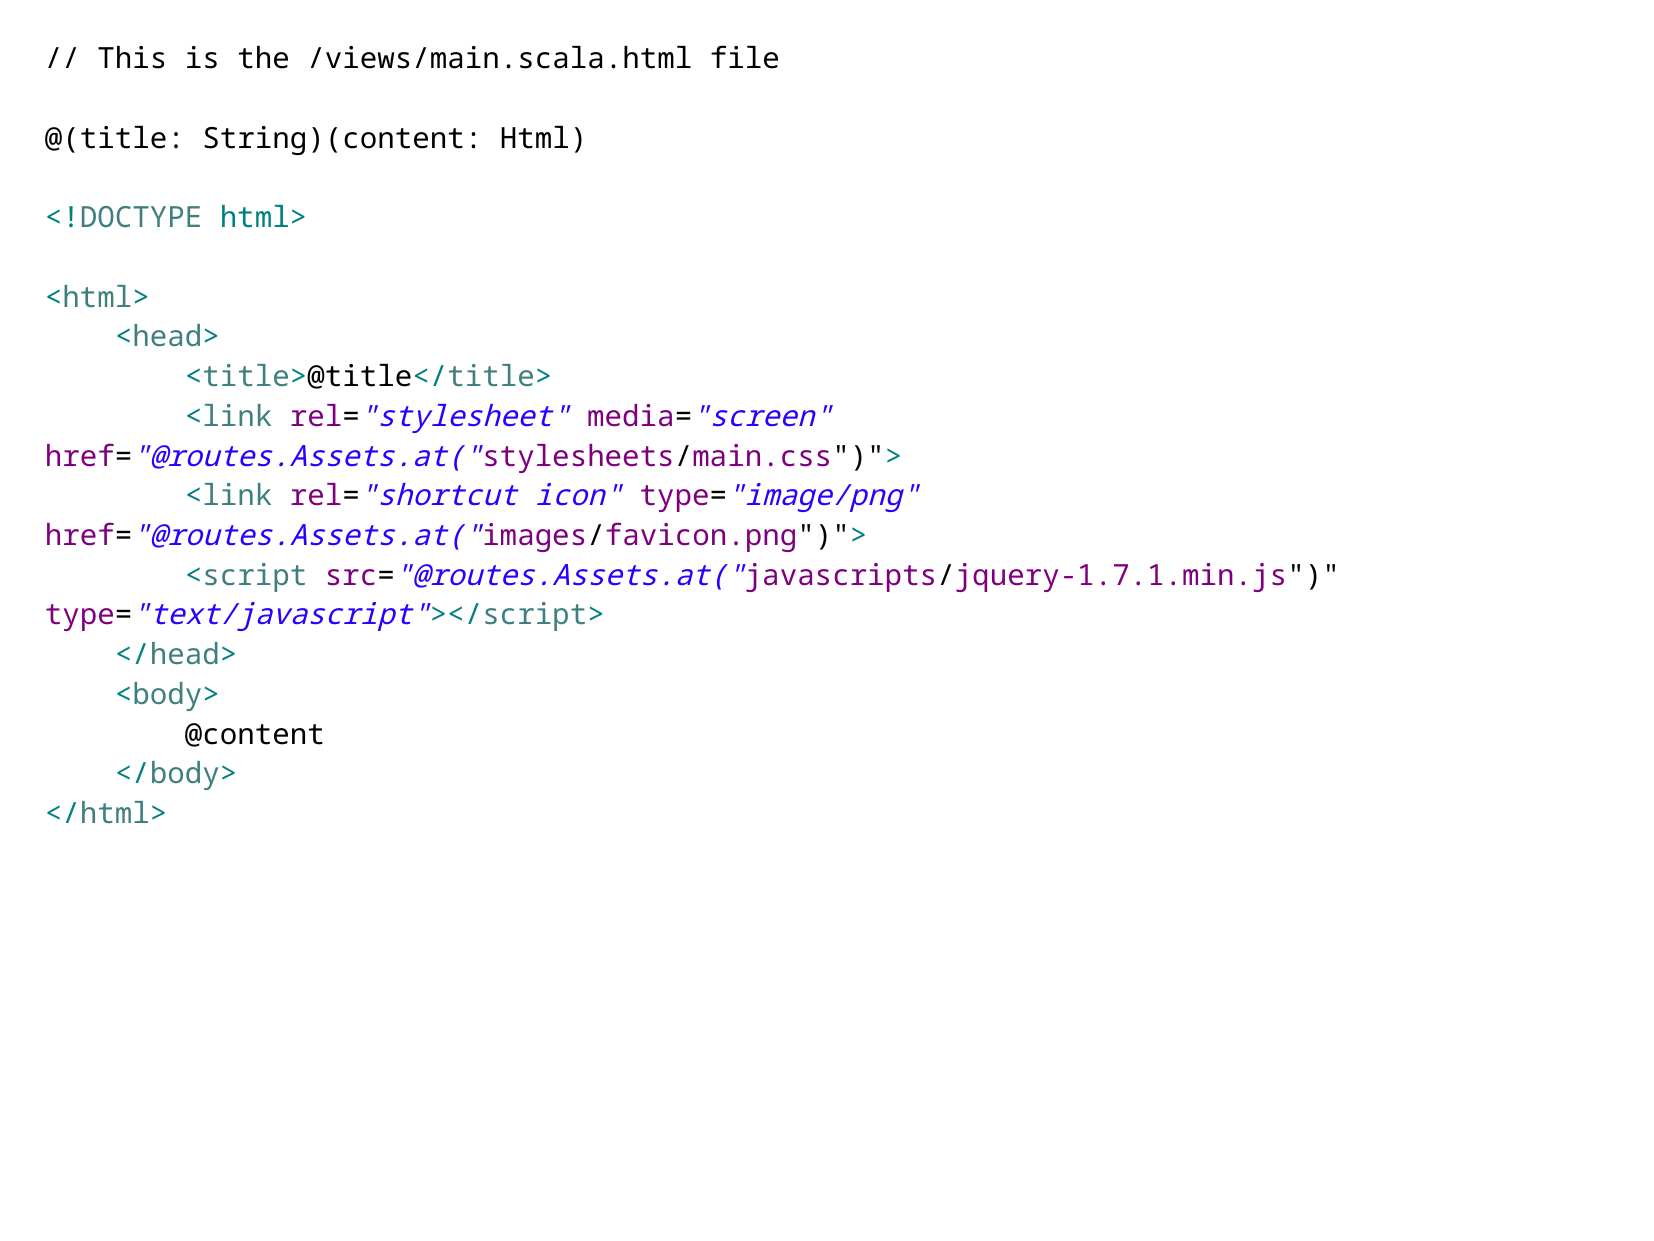

// This is the /views/main.scala.html file
@(title: String)(content: Html)
<!DOCTYPE html>
<html>
 <head>
 <title>@title</title>
 <link rel="stylesheet" media="screen" href="@routes.Assets.at("stylesheets/main.css")">
 <link rel="shortcut icon" type="image/png" href="@routes.Assets.at("images/favicon.png")">
 <script src="@routes.Assets.at("javascripts/jquery-1.7.1.min.js")" type="text/javascript"></script>
 </head>
 <body>
 @content
 </body>
</html>
#